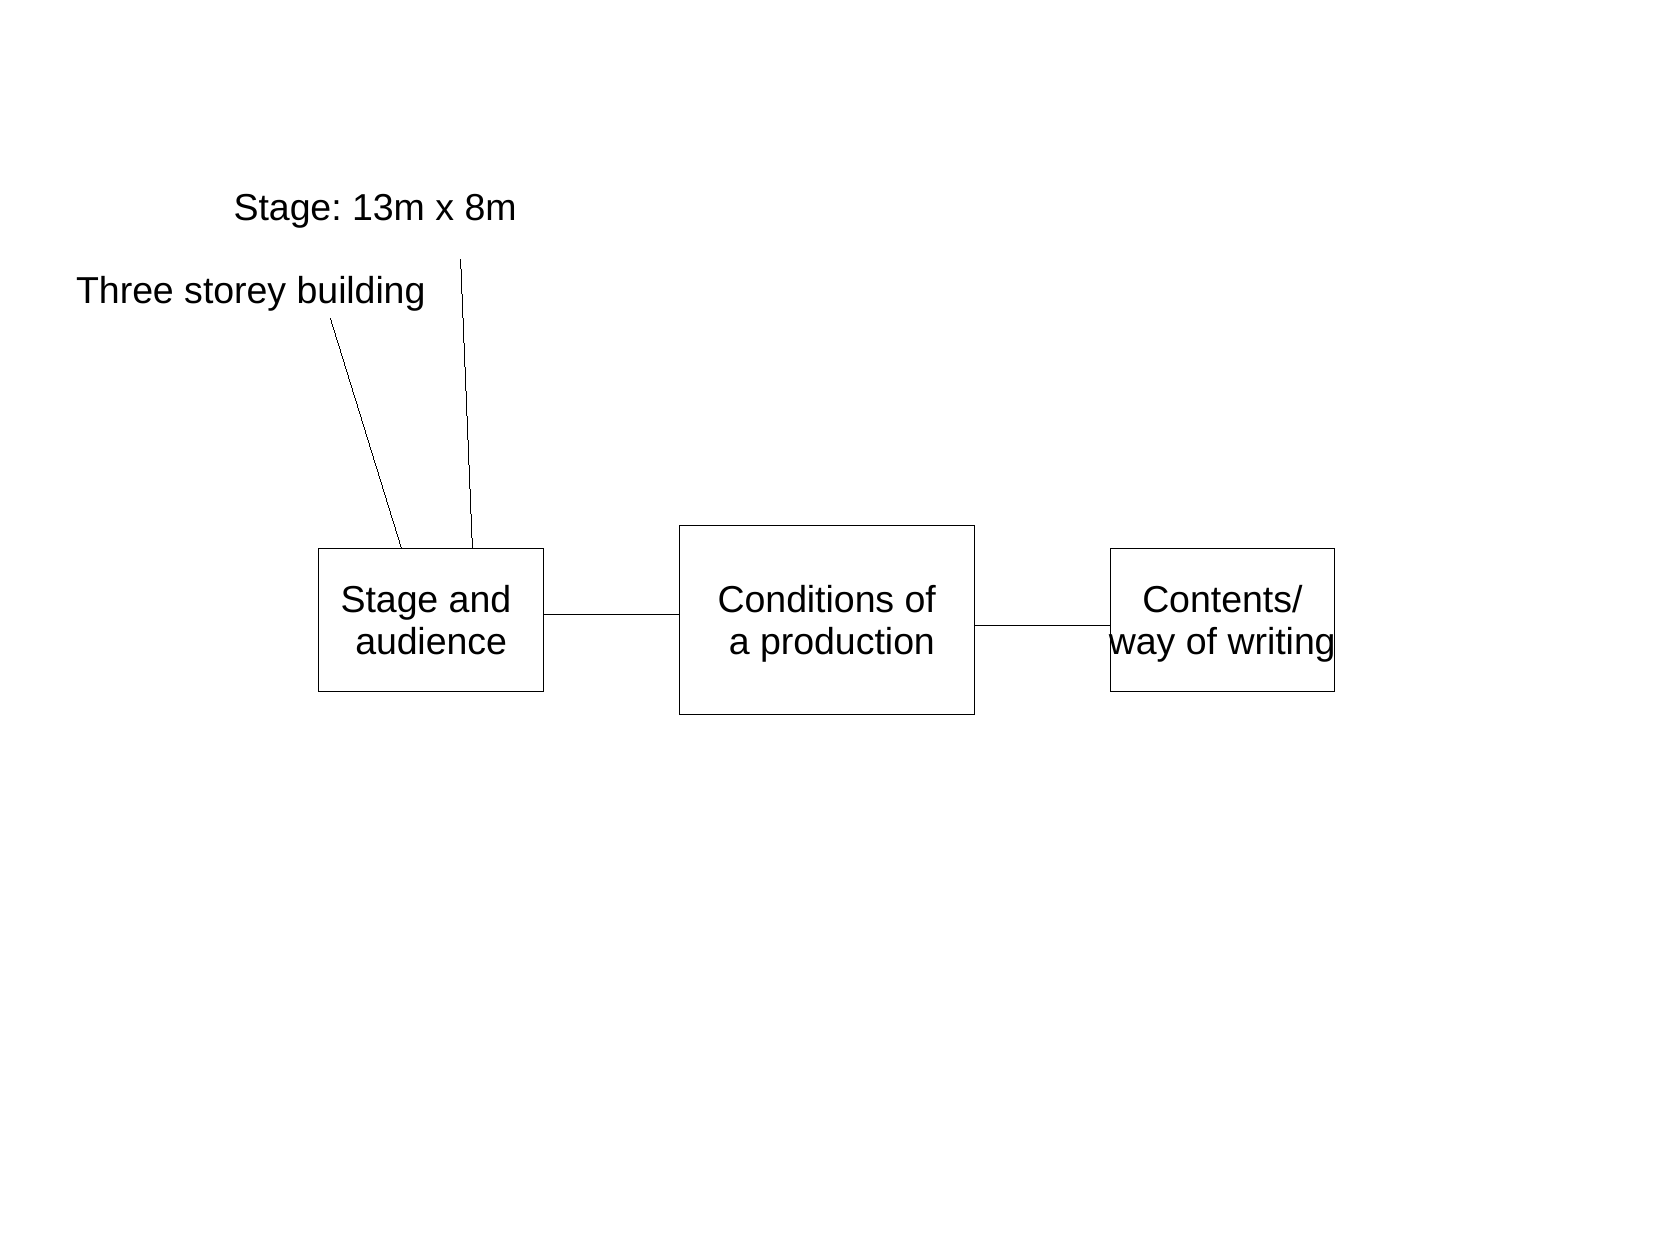

Stage: 13m x 8m
Three storey building
Conditions of
 a production
Stage and
audience
Contents/
way of writing